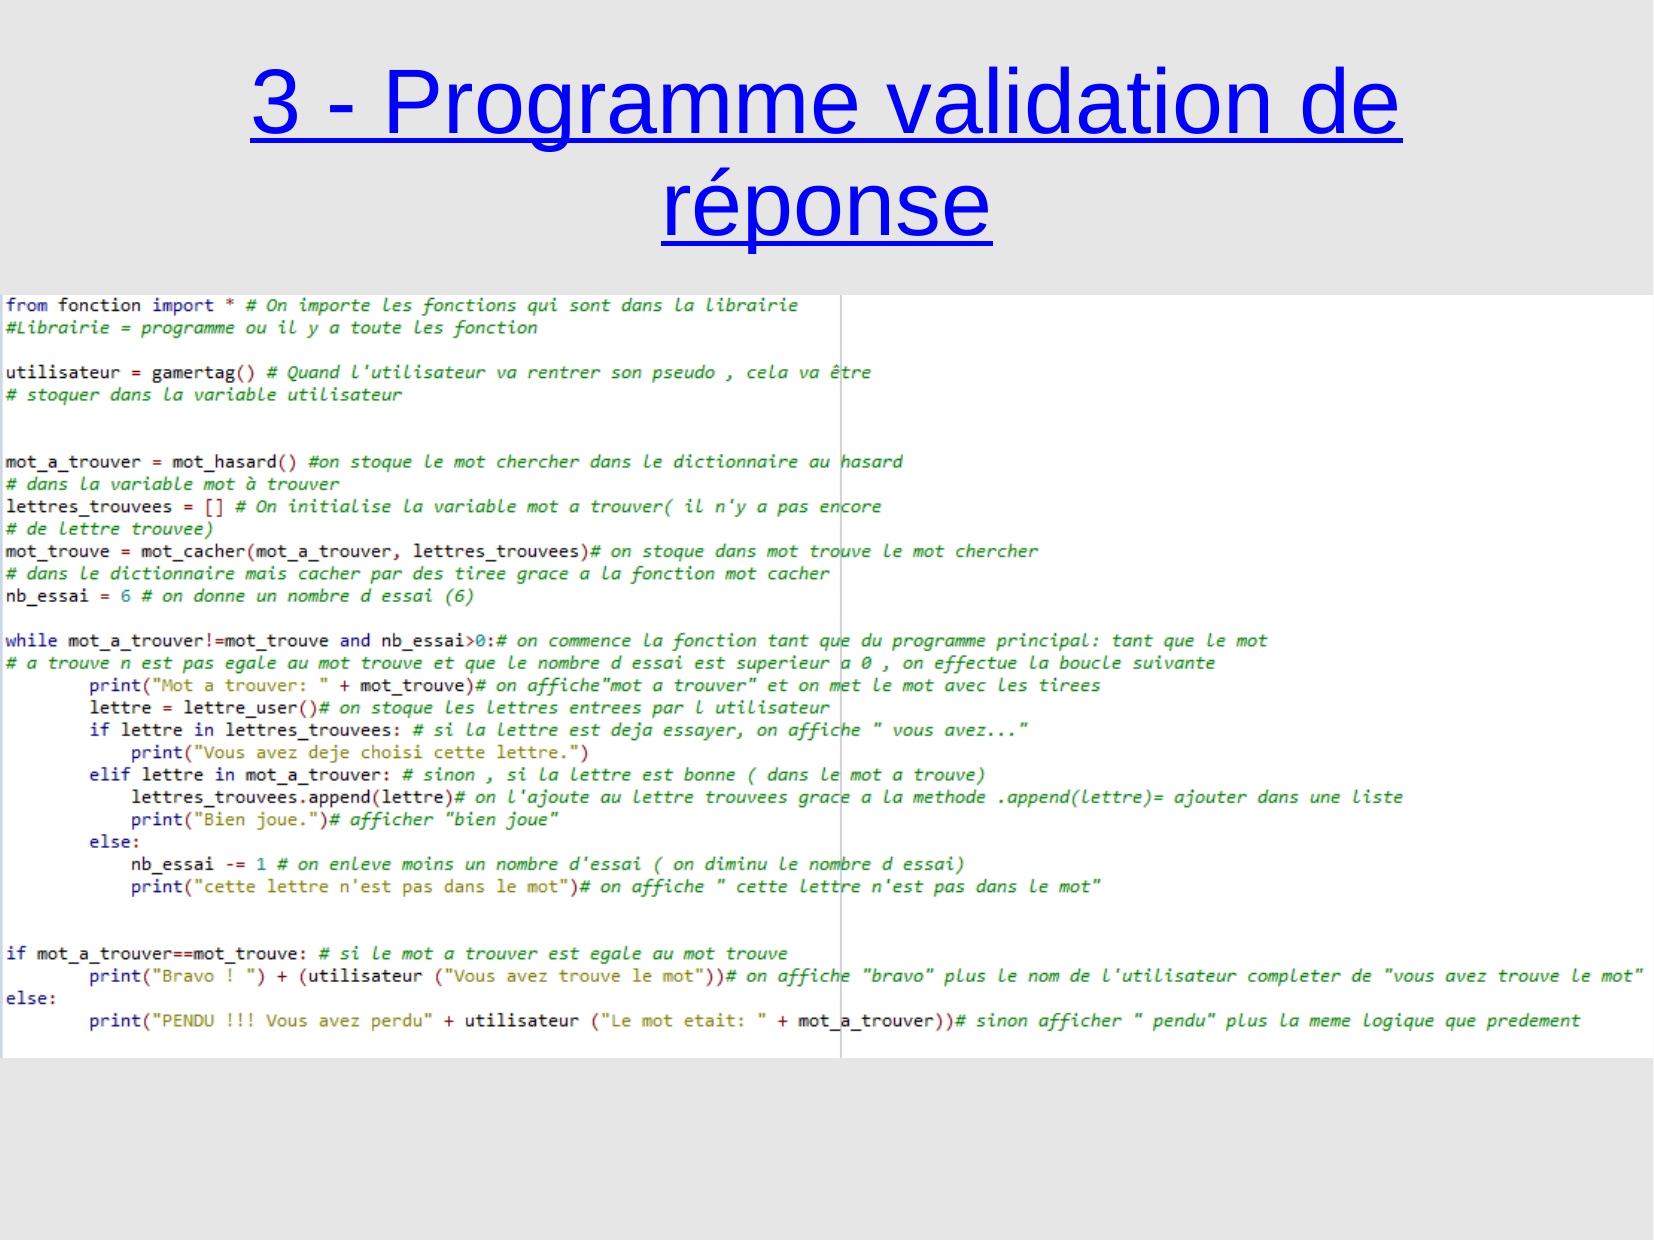

# 3 - Programme validation de réponse